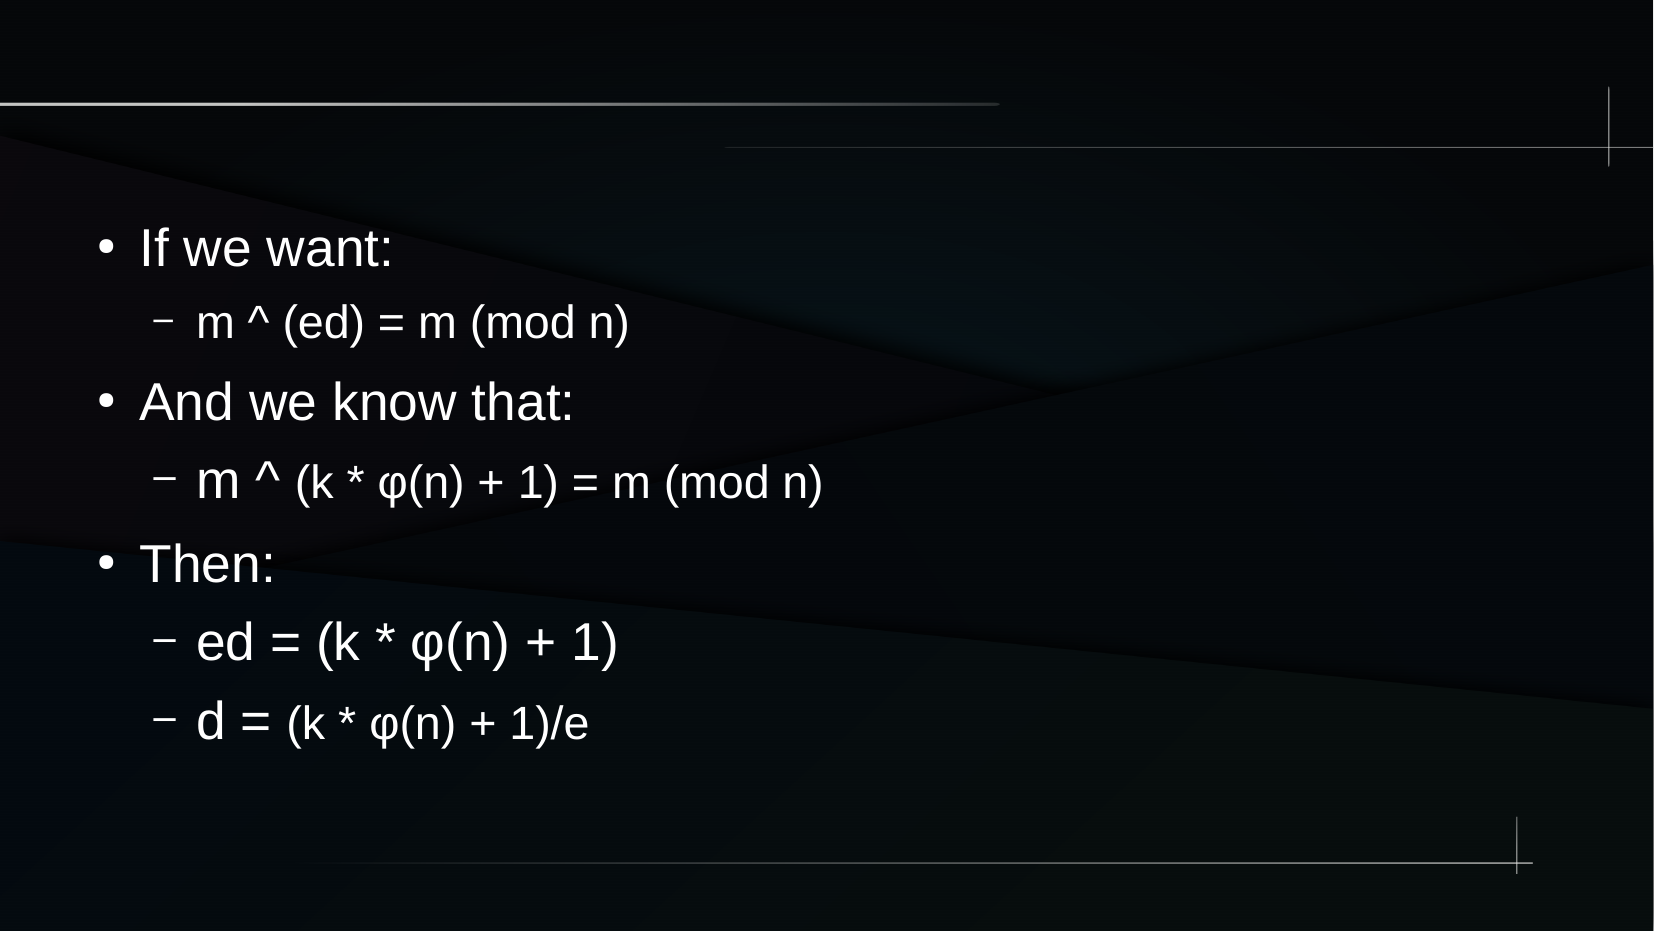

#
If we want:
m ^ (ed) = m (mod n)
And we know that:
m ^ (k * φ(n) + 1) = m (mod n)
Then:
ed = (k * φ(n) + 1)
d = (k * φ(n) + 1)/e